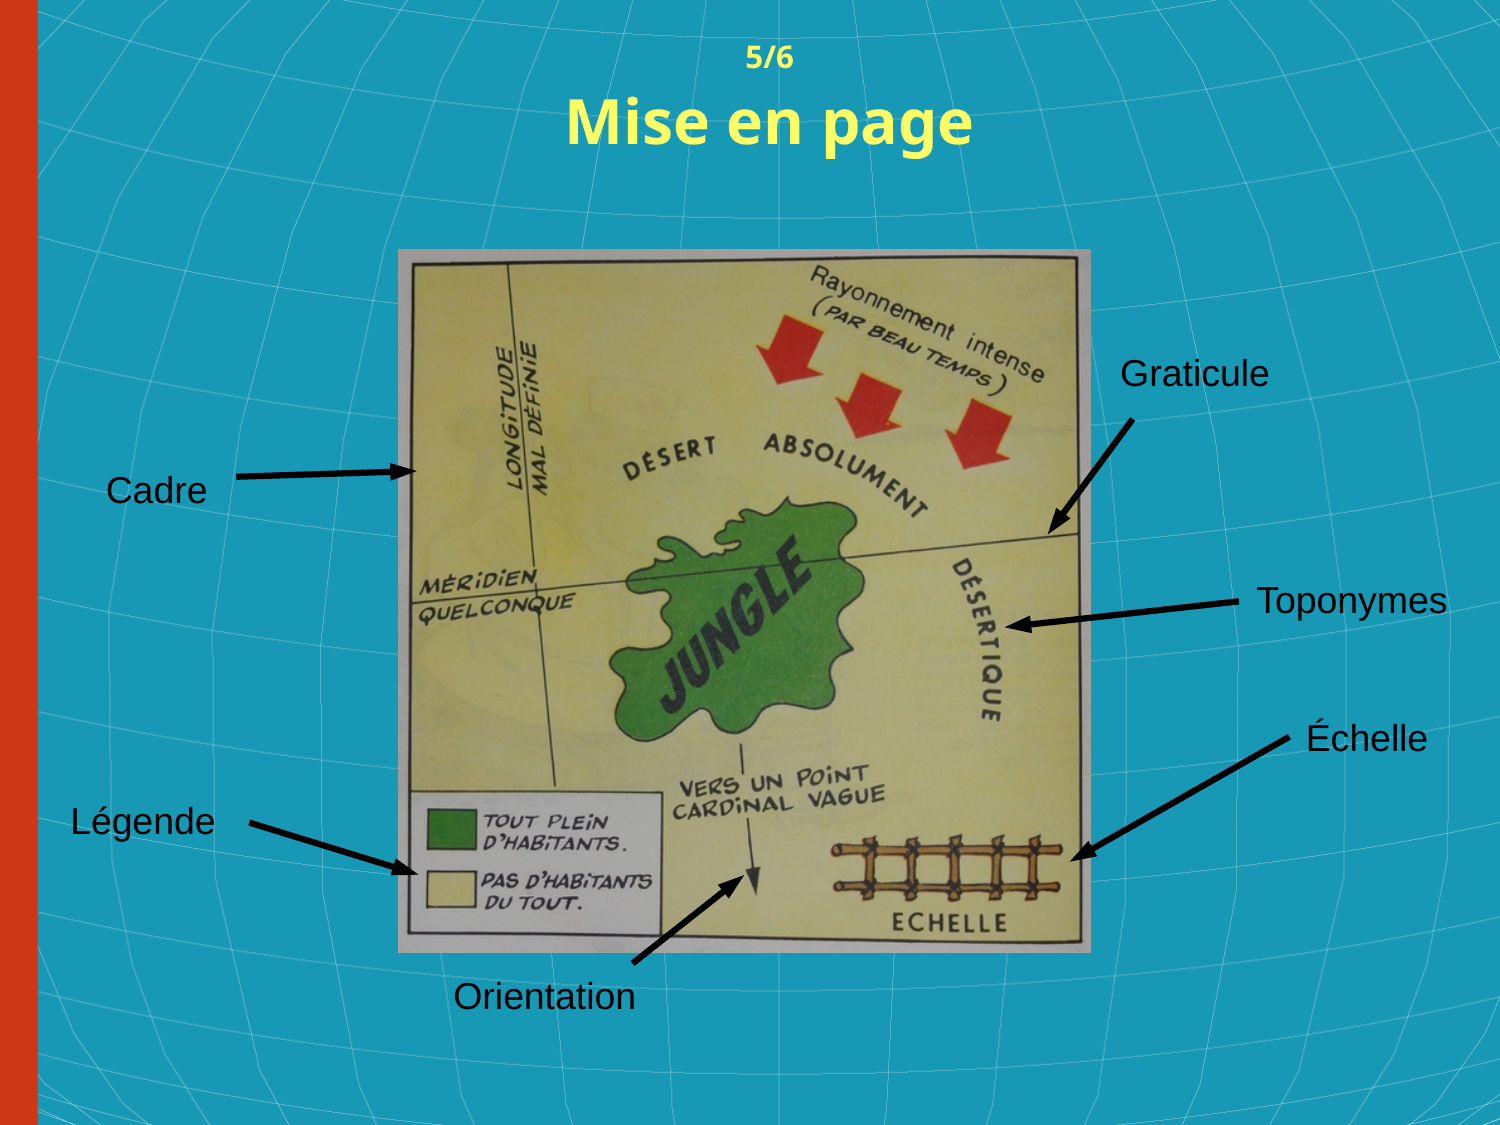

# 5/6 Mise en page
Graticule
Cadre
Toponymes
Échelle
Légende
Orientation